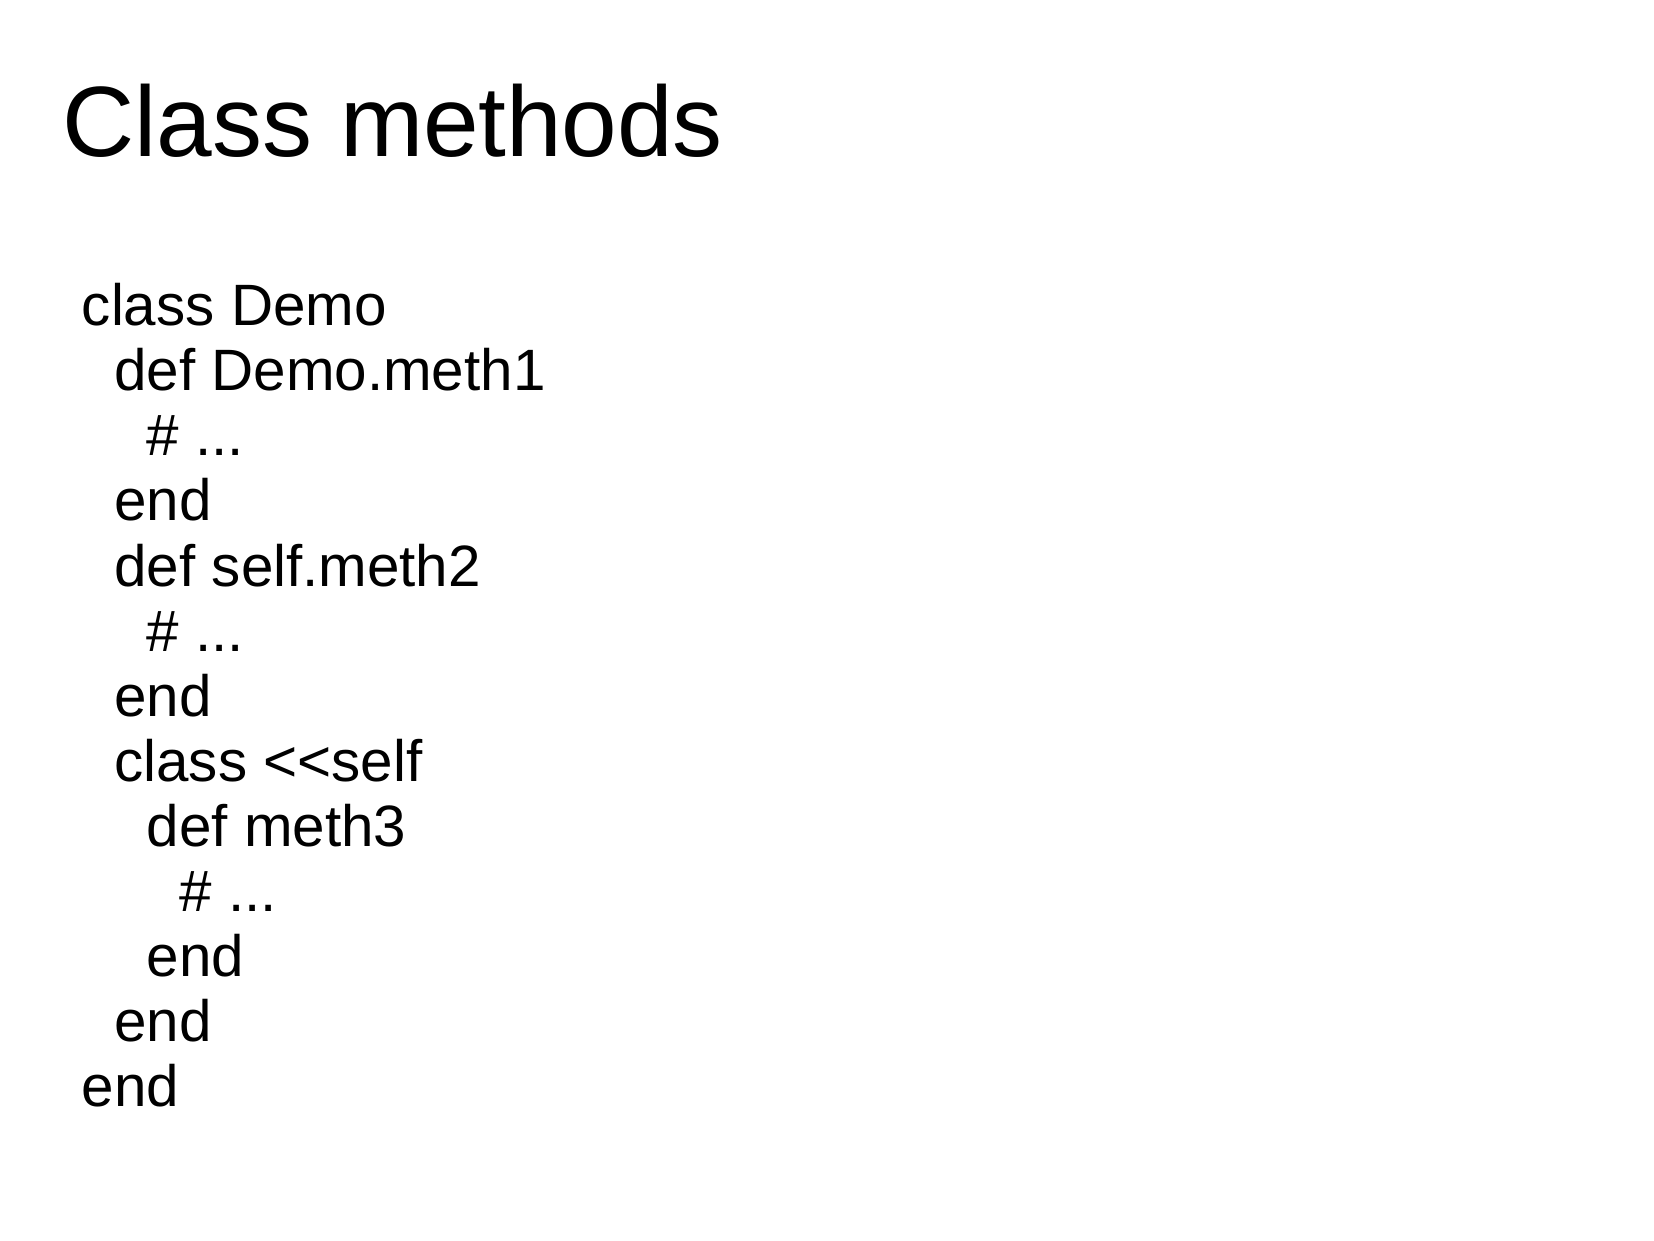

Class methods
class Demo
 def Demo.meth1
 # ...
 end
 def self.meth2
 # ...
 end
 class <<self
 def meth3
 # ...
 end
 end
end